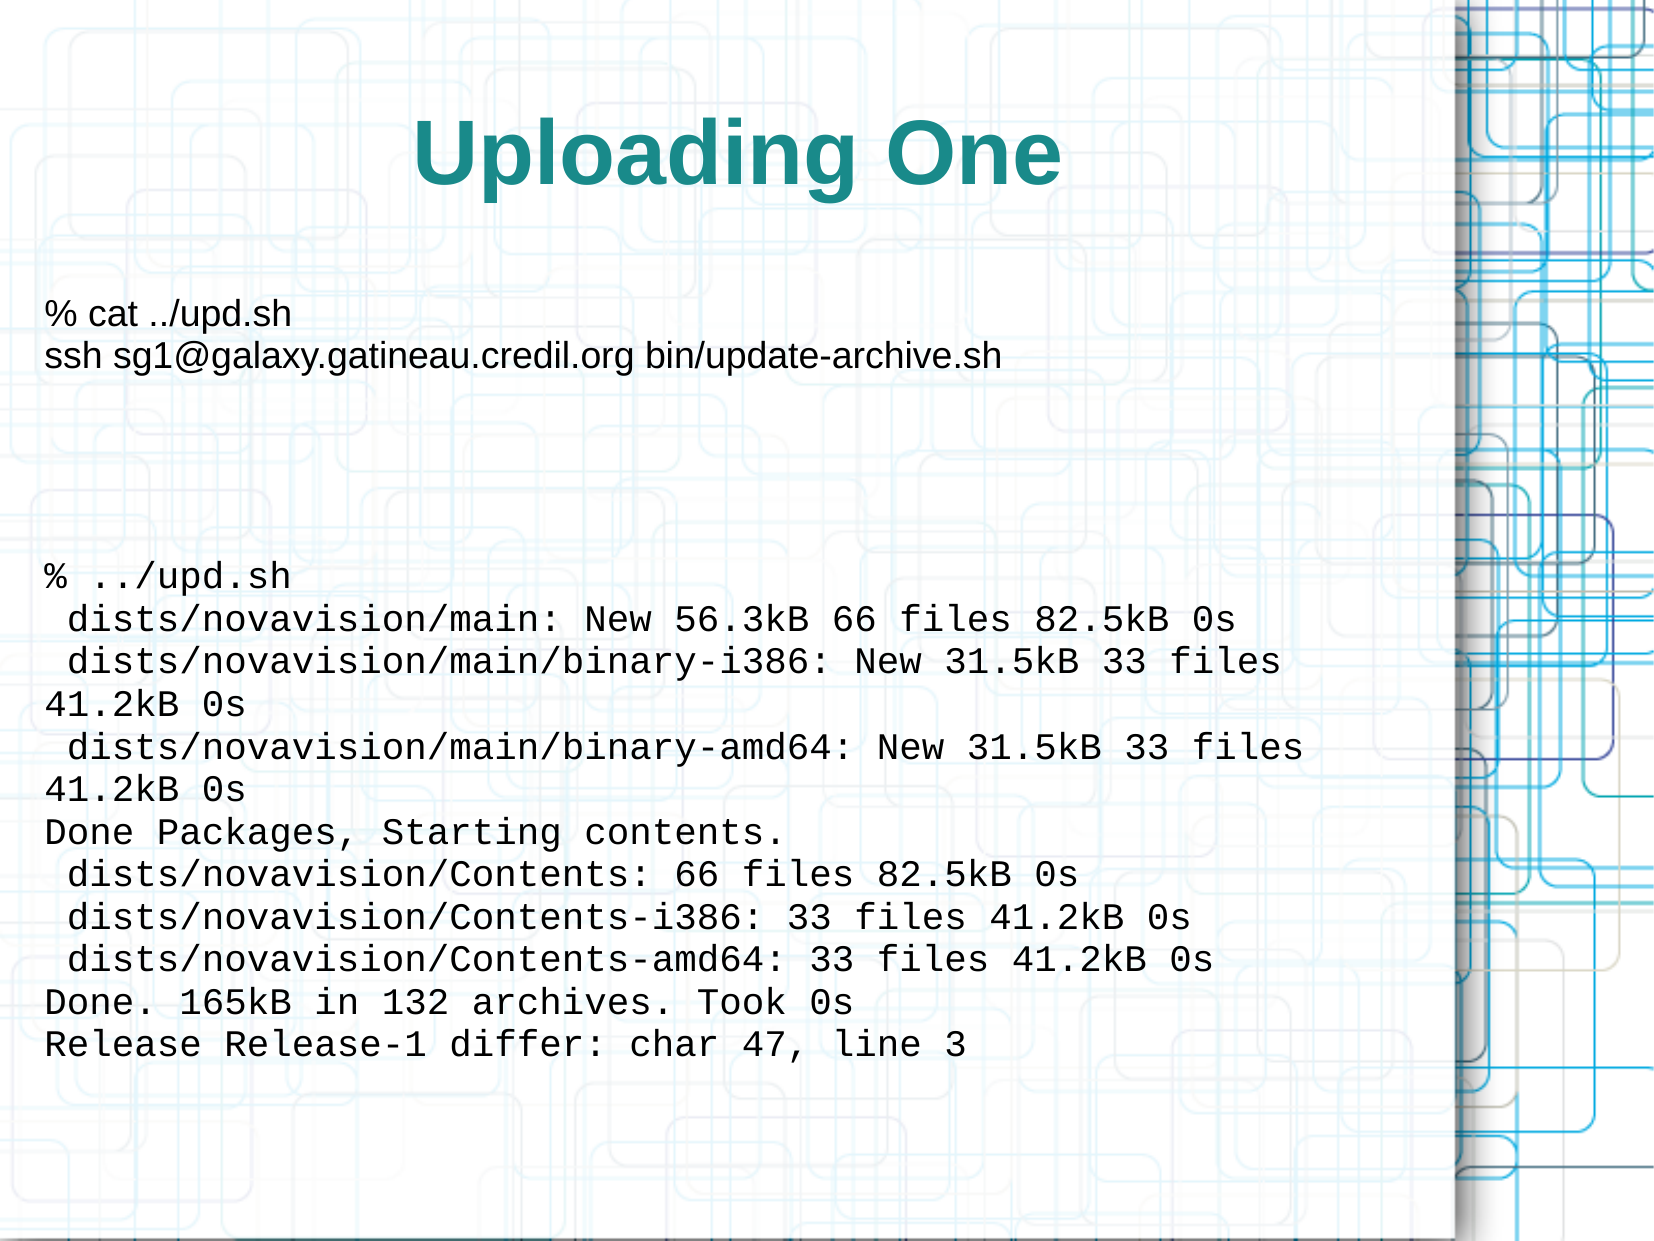

# Uploading One
% cat ../upd.sh
ssh sg1@galaxy.gatineau.credil.org bin/update-archive.sh
% ../upd.sh
 dists/novavision/main: New 56.3kB 66 files 82.5kB 0s
 dists/novavision/main/binary-i386: New 31.5kB 33 files 41.2kB 0s
 dists/novavision/main/binary-amd64: New 31.5kB 33 files 41.2kB 0s
Done Packages, Starting contents.
 dists/novavision/Contents: 66 files 82.5kB 0s
 dists/novavision/Contents-i386: 33 files 41.2kB 0s
 dists/novavision/Contents-amd64: 33 files 41.2kB 0s
Done. 165kB in 132 archives. Took 0s
Release Release-1 differ: char 47, line 3